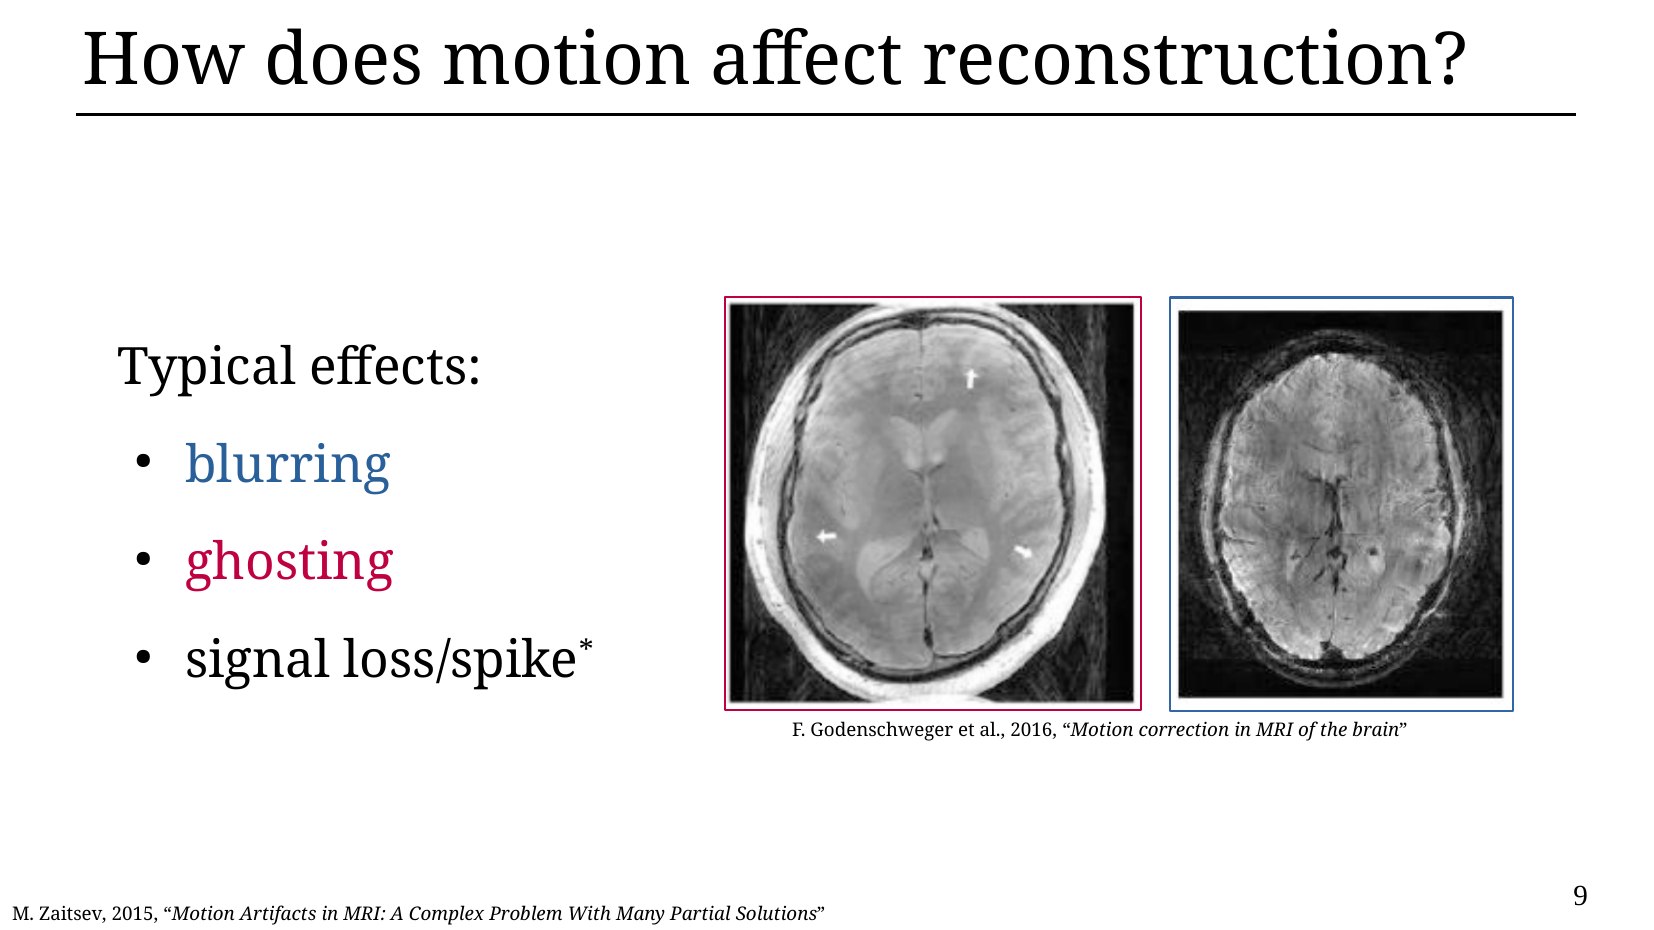

# How does motion affect reconstruction?
Typical effects:
blurring
ghosting
signal loss/spike*
F. Godenschweger et al., 2016, “Motion correction in MRI of the brain”
M. Zaitsev, 2015, “Motion Artifacts in MRI: A Complex Problem With Many Partial Solutions”